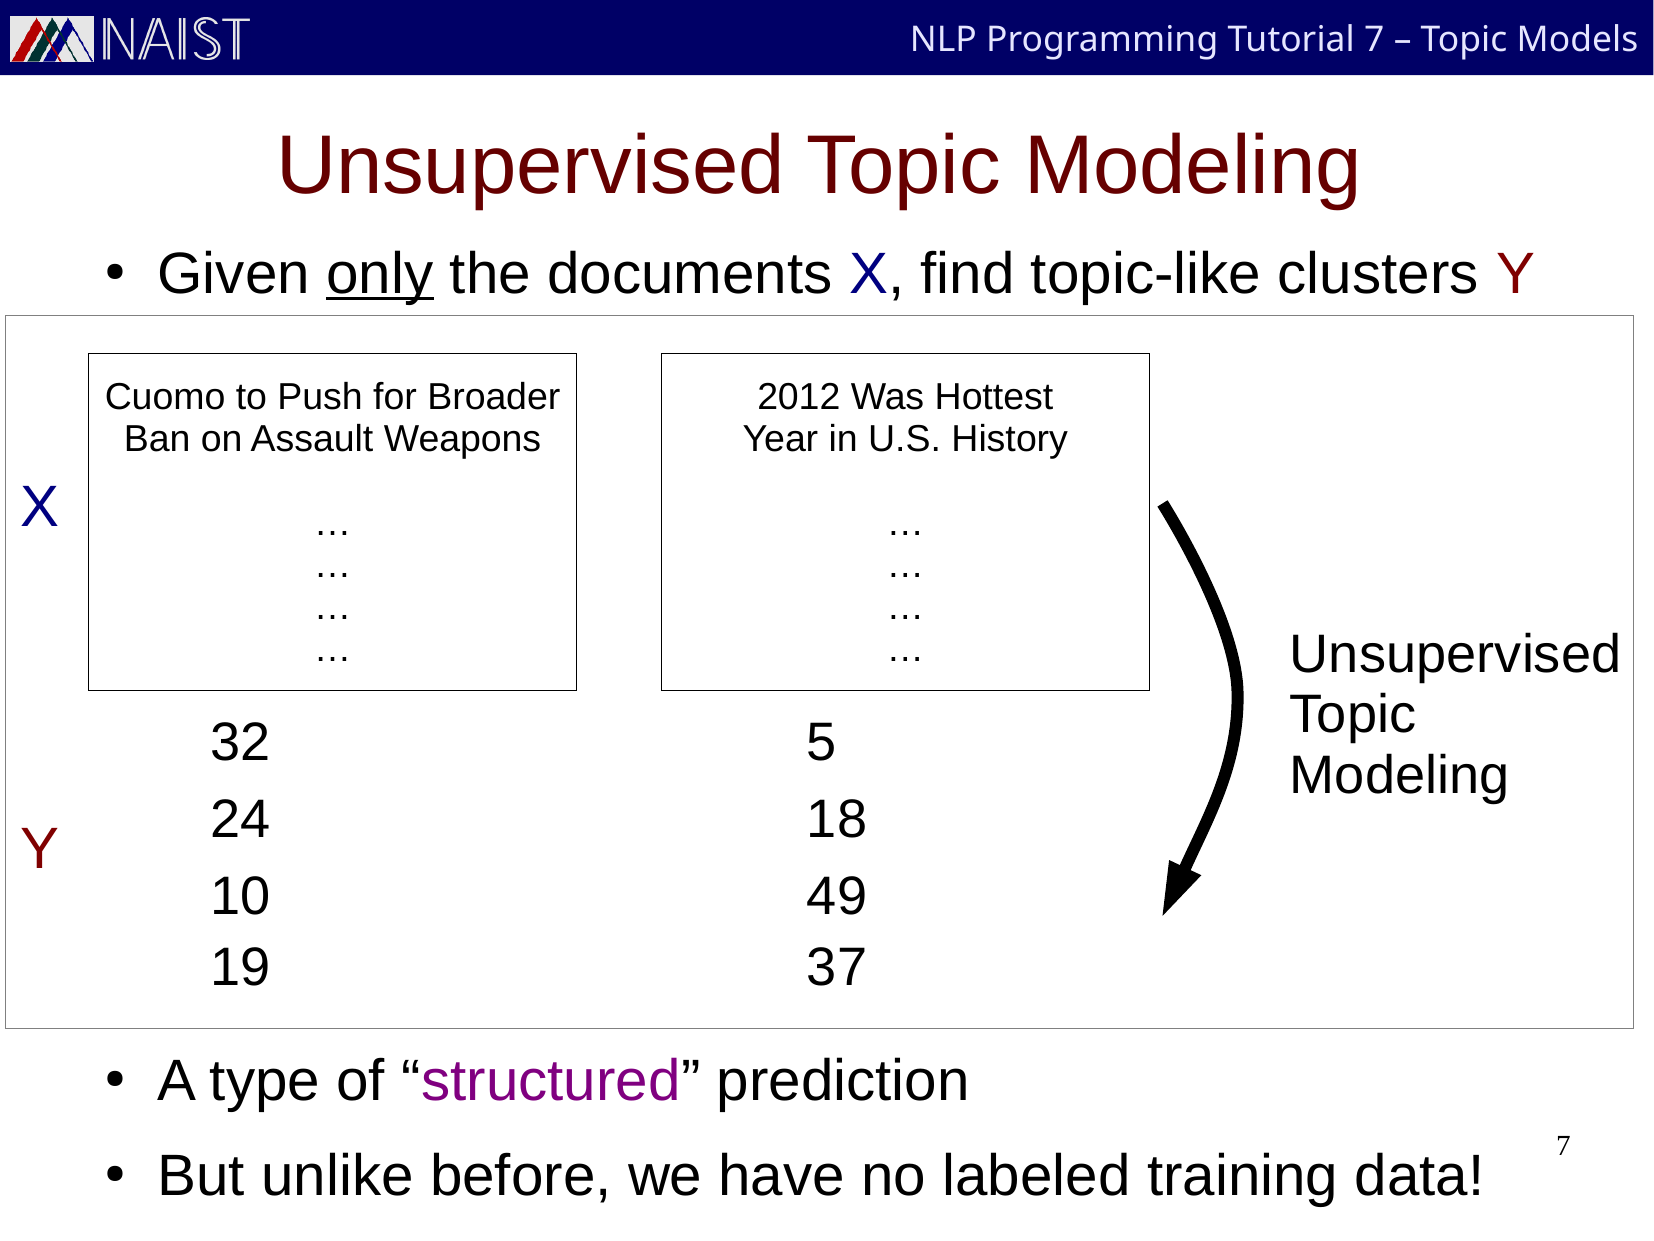

# Unsupervised Topic Modeling
Given only the documents X, find topic-like clusters Y
A type of “structured” prediction
But unlike before, we have no labeled training data!
Cuomo to Push for Broader
Ban on Assault Weapons
…
…
…
…
2012 Was Hottest
Year in U.S. History
…
…
…
…
X
Unsupervised
Topic
Modeling
32
5
24
18
Y
10
49
19
37
7